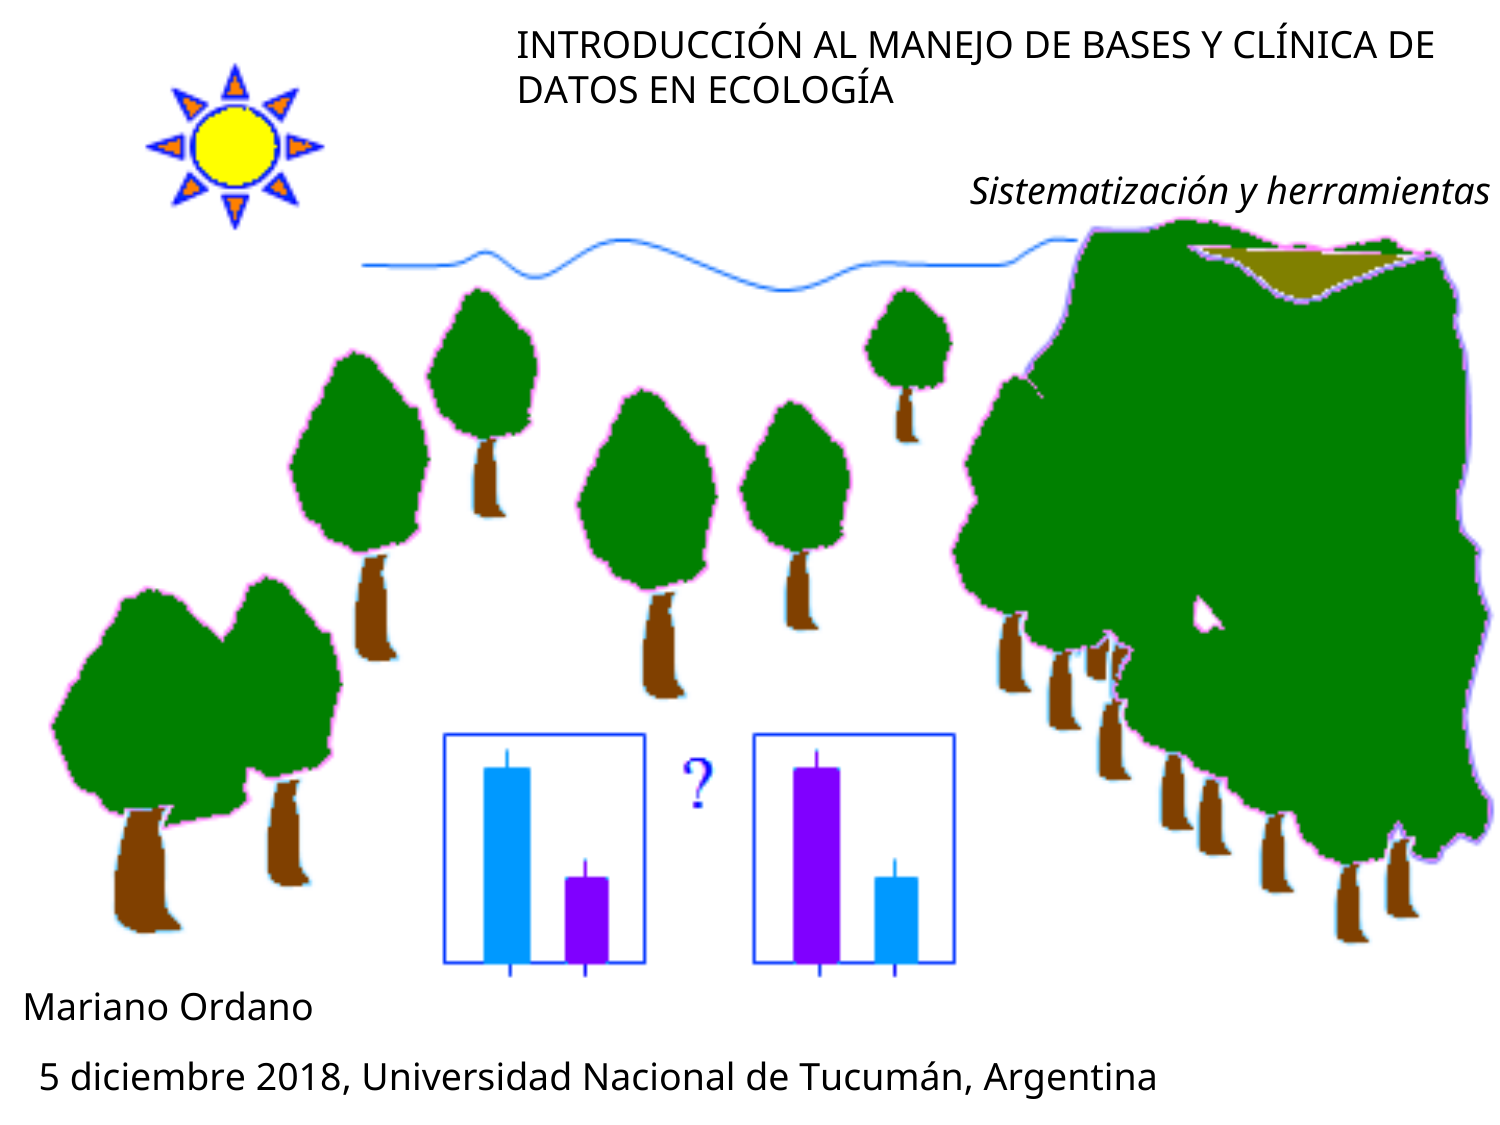

INTRODUCCIÓN AL MANEJO DE BASES Y CLÍNICA DE DATOS EN ECOLOGÍA
Sistematización y herramientas
Mariano Ordano
5 diciembre 2018, Universidad Nacional de Tucumán, Argentina